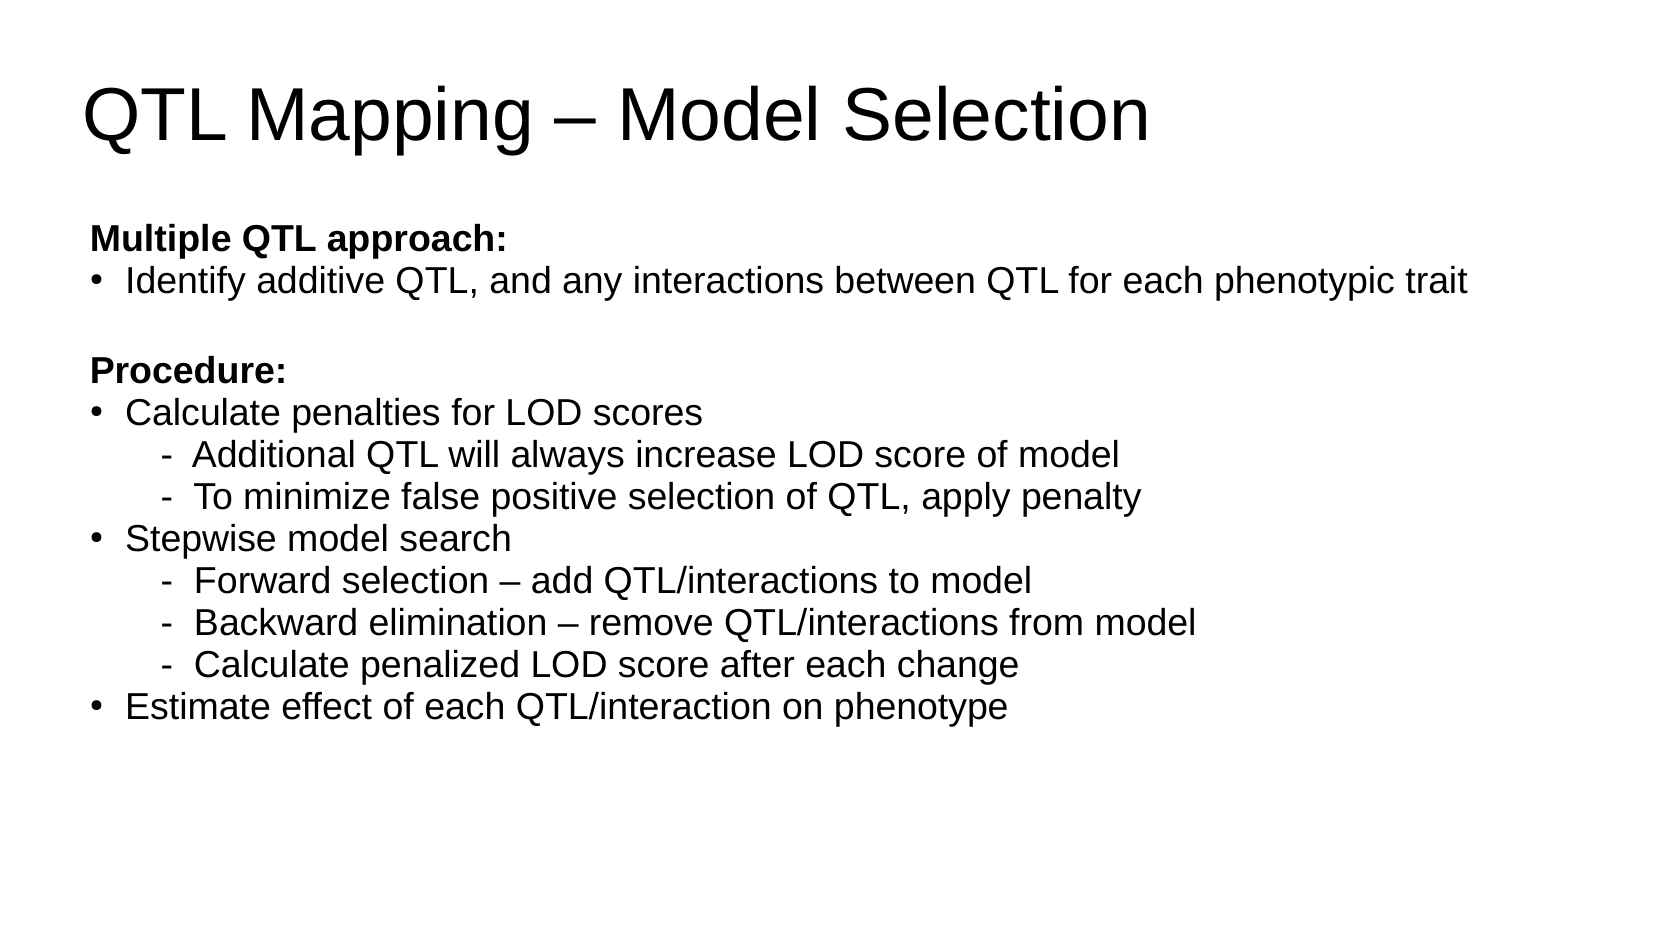

# QTL Mapping – Model Selection
Multiple QTL approach:
Identify additive QTL, and any interactions between QTL for each phenotypic trait
Procedure:
Calculate penalties for LOD scores
- Additional QTL will always increase LOD score of model
- To minimize false positive selection of QTL, apply penalty
Stepwise model search
- Forward selection – add QTL/interactions to model
- Backward elimination – remove QTL/interactions from model
- Calculate penalized LOD score after each change
Estimate effect of each QTL/interaction on phenotype